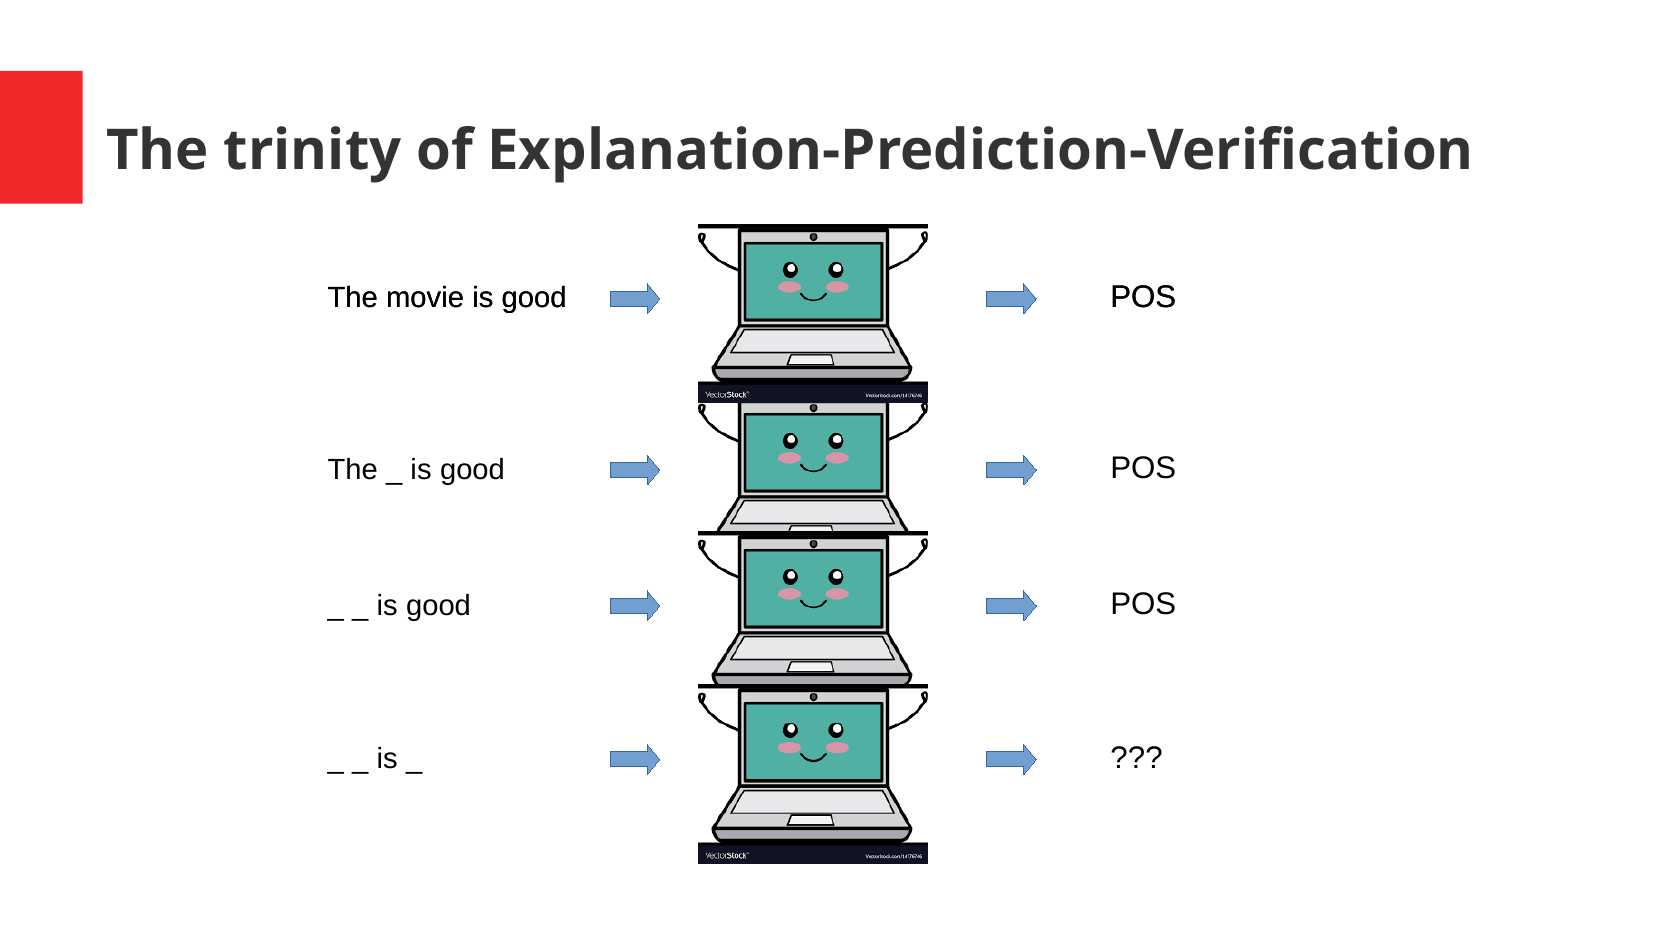

# The trinity of Explanation-Prediction-Verification
POS
POS
The movie is good
The movie is good
POS
The _ is good
POS
_ _ is good
???
_ _ is _